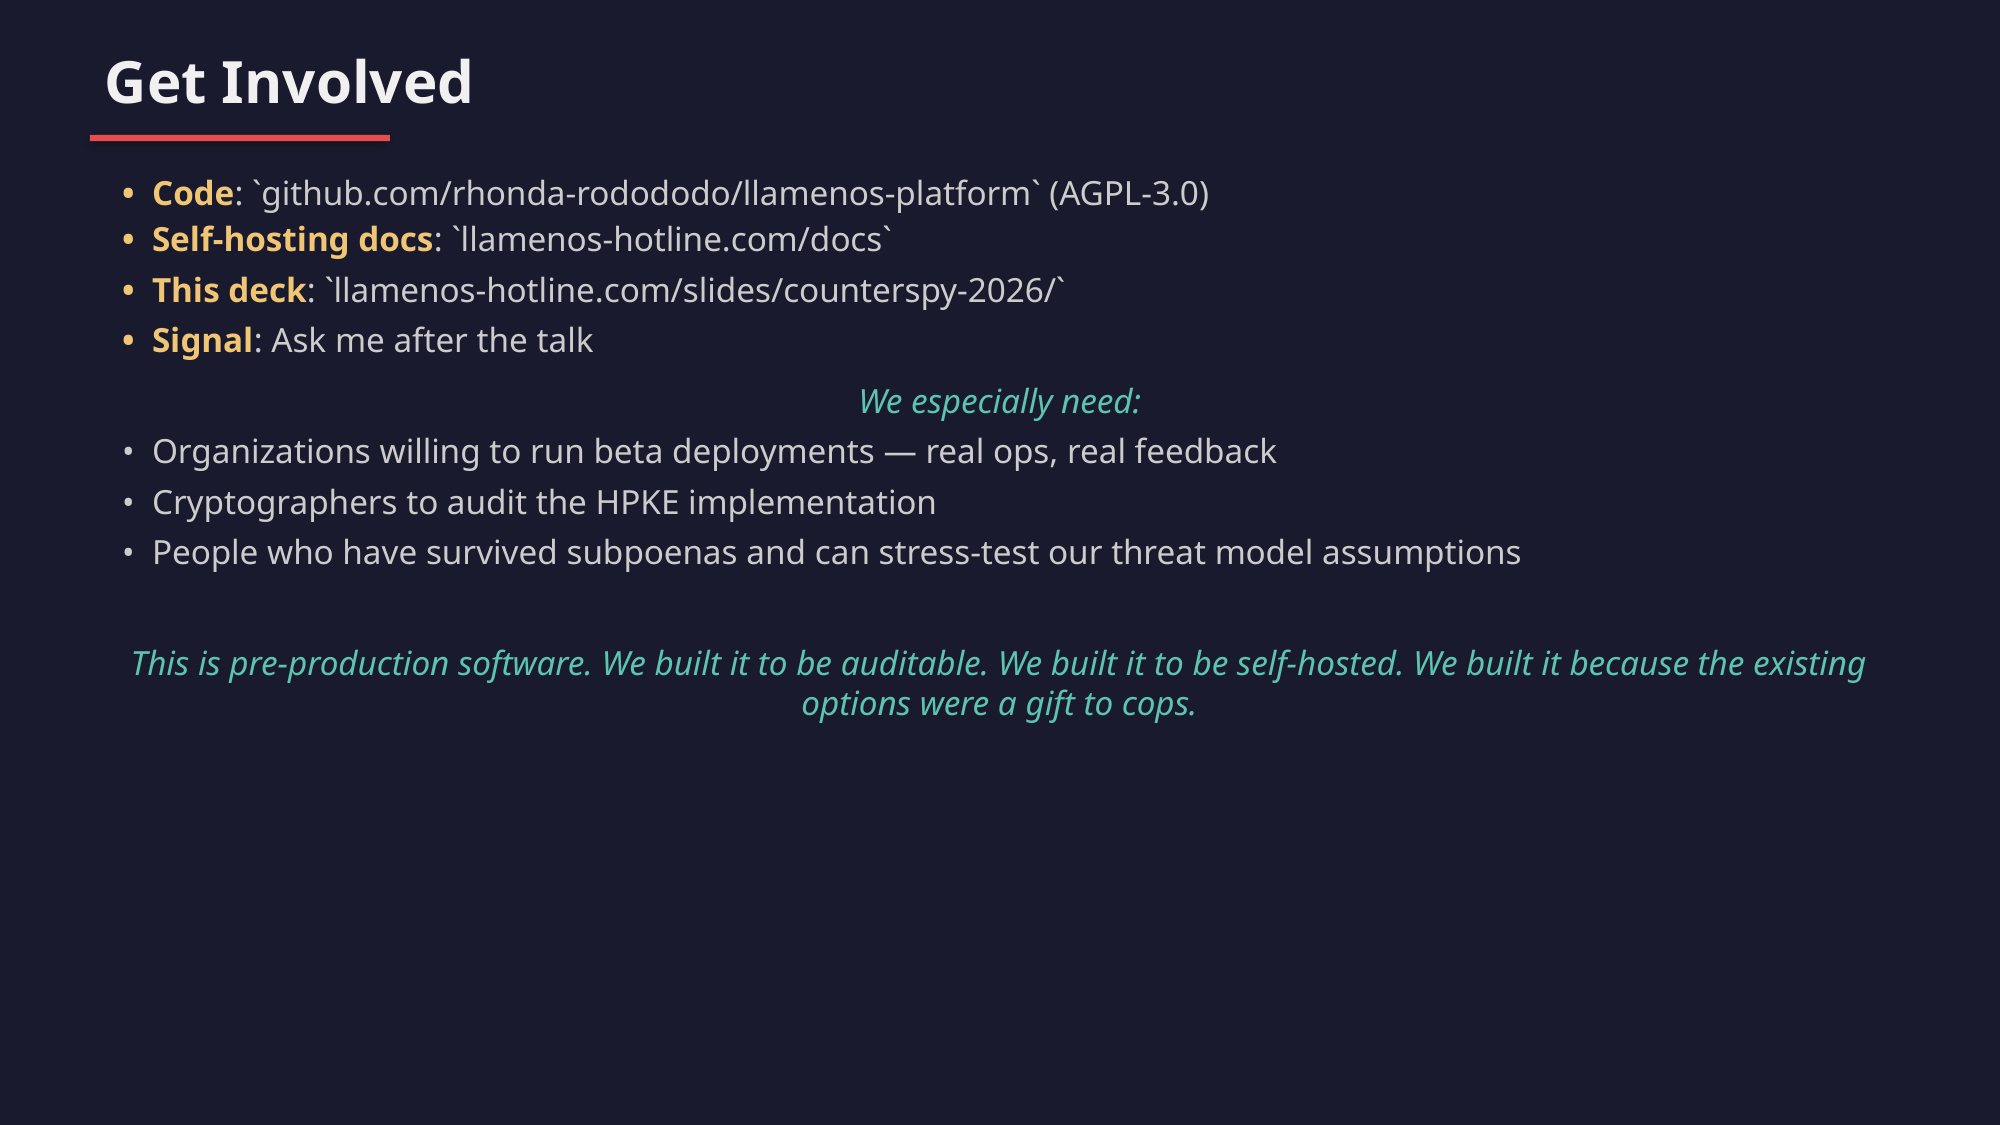

Get Involved
 • Code: `github.com/rhonda-rodododo/llamenos-platform` (AGPL-3.0)
 • Self-hosting docs: `llamenos-hotline.com/docs`
 • This deck: `llamenos-hotline.com/slides/counterspy-2026/`
 • Signal: Ask me after the talk
We especially need:
 • Organizations willing to run beta deployments — real ops, real feedback
 • Cryptographers to audit the HPKE implementation
 • People who have survived subpoenas and can stress-test our threat model assumptions
This is pre-production software. We built it to be auditable. We built it to be self-hosted. We built it because the existing options were a gift to cops.